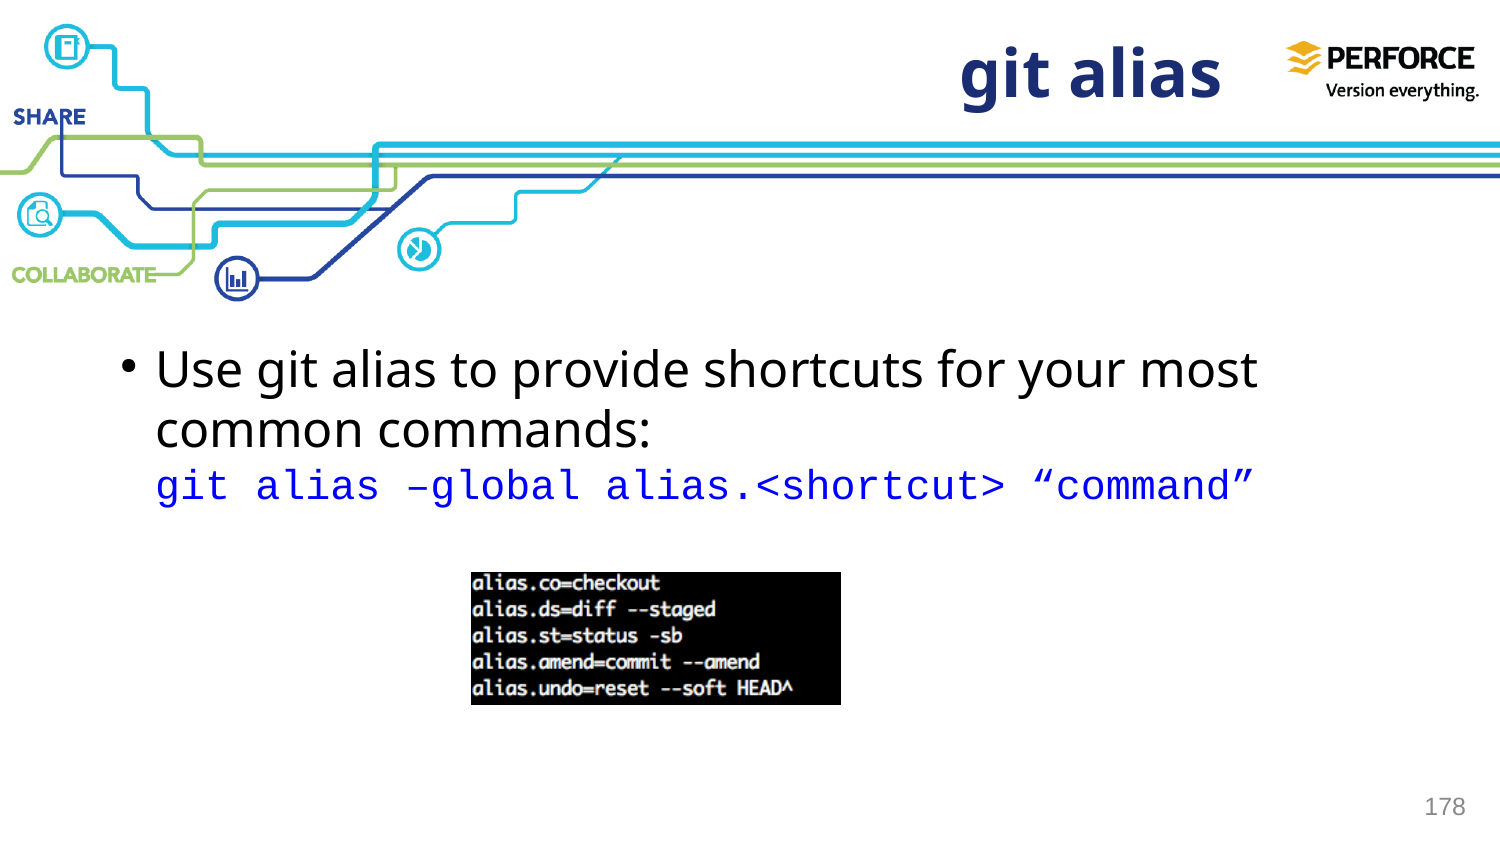

# git alias
Use git alias to provide shortcuts for your most common commands:
git alias –global alias.<shortcut> “command”